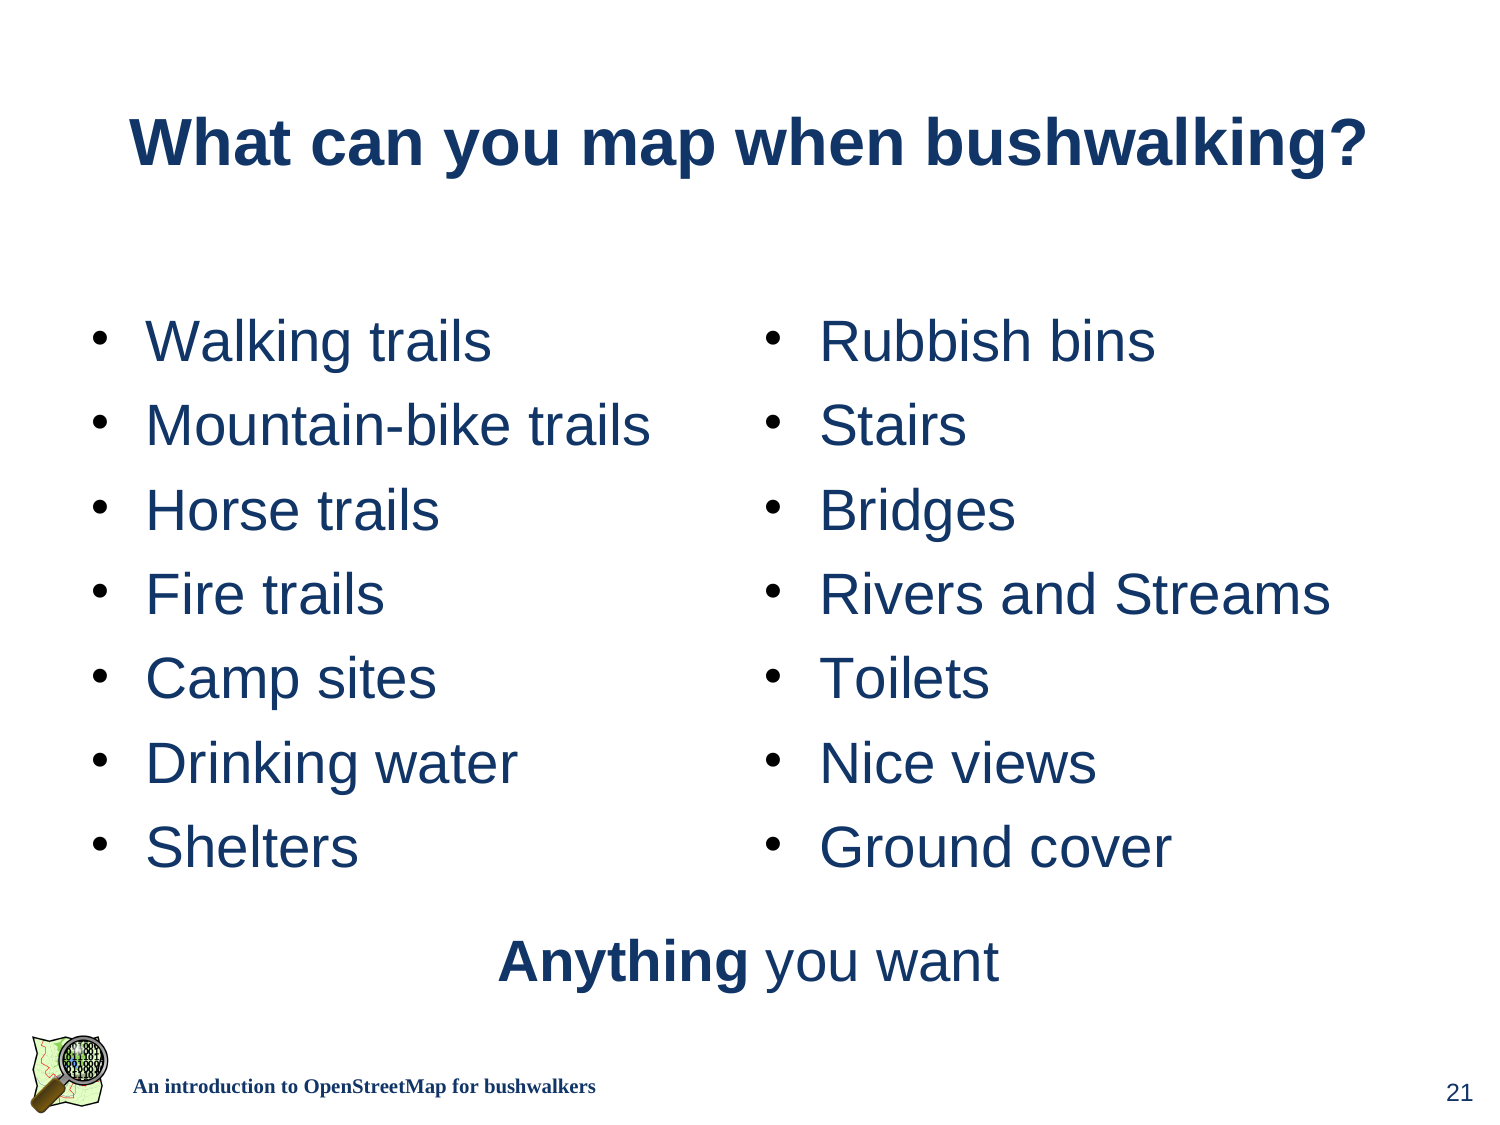

# What can you map when bushwalking?
Walking trails
Mountain-bike trails
Horse trails
Fire trails
Camp sites
Drinking water
Shelters
Rubbish bins
Stairs
Bridges
Rivers and Streams
Toilets
Nice views
Ground cover
Anything you want